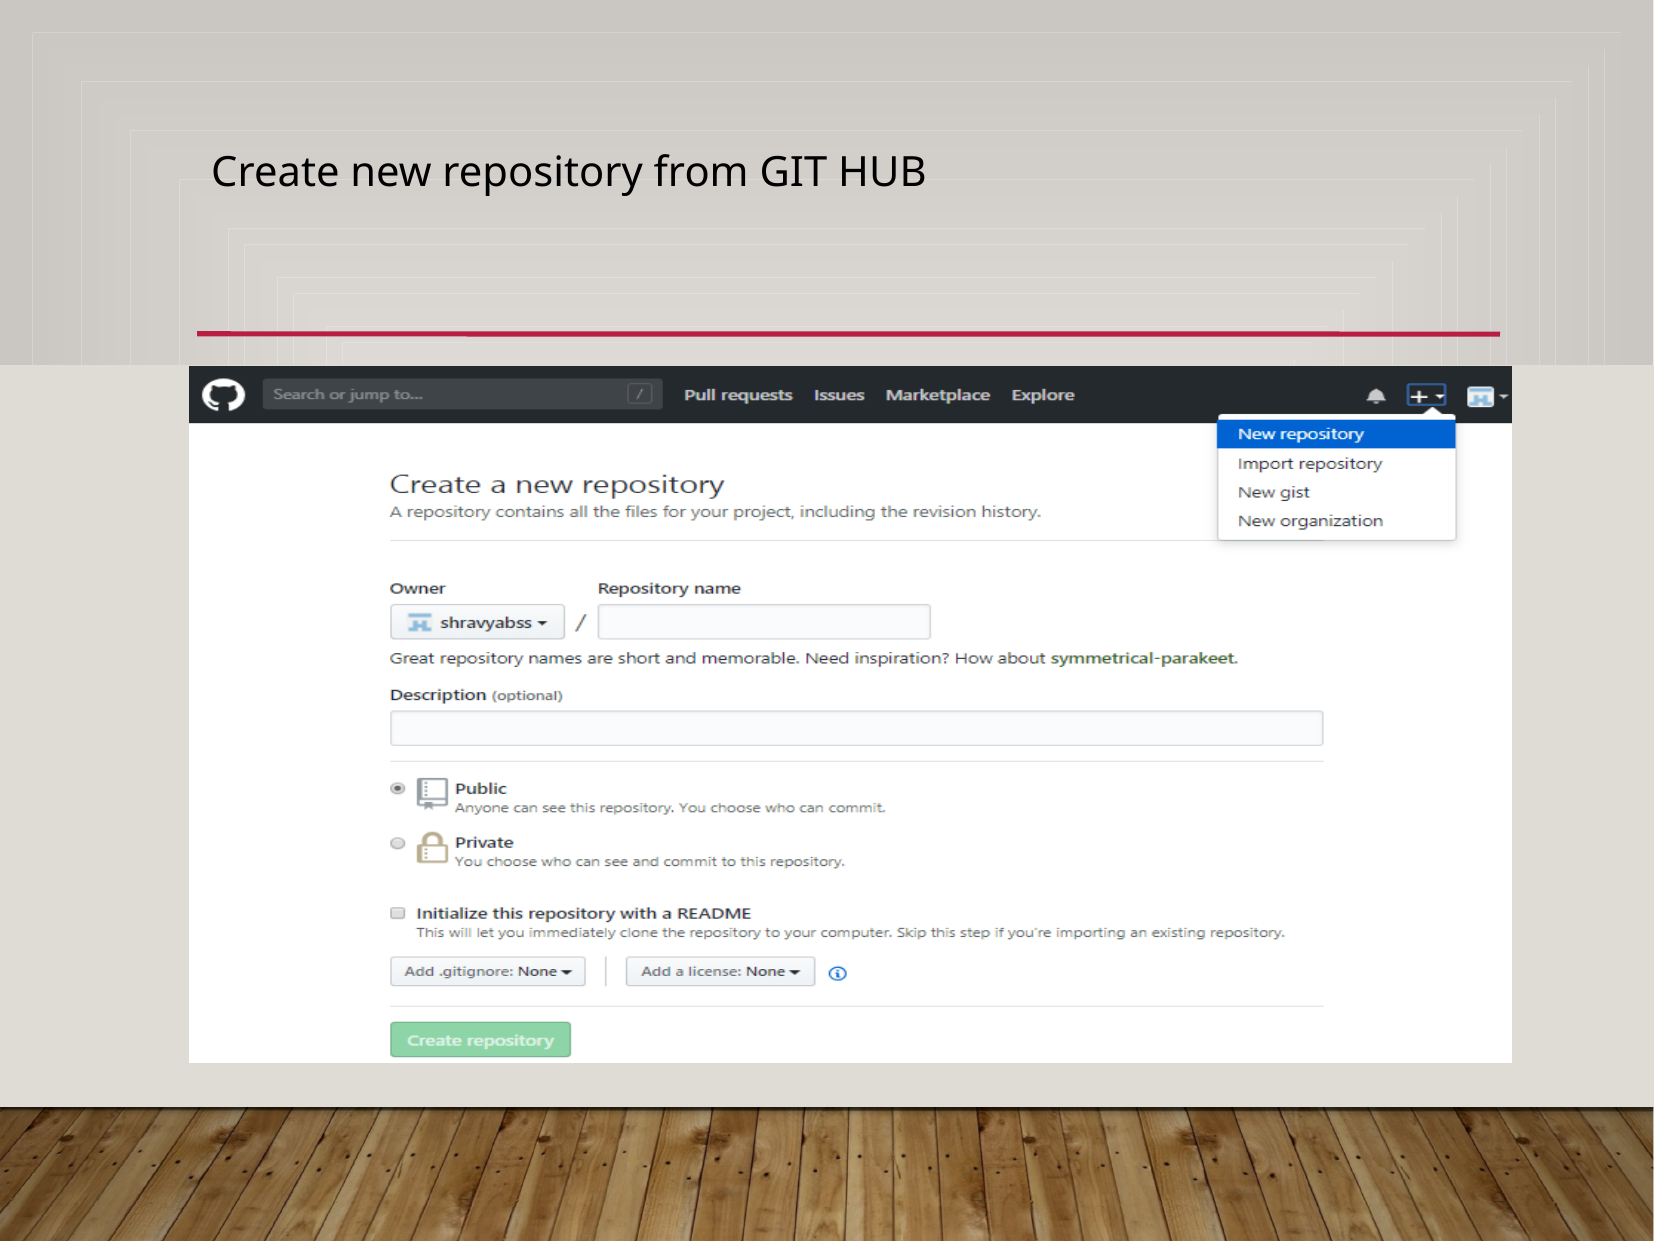

# Create new repository from GIT HUB